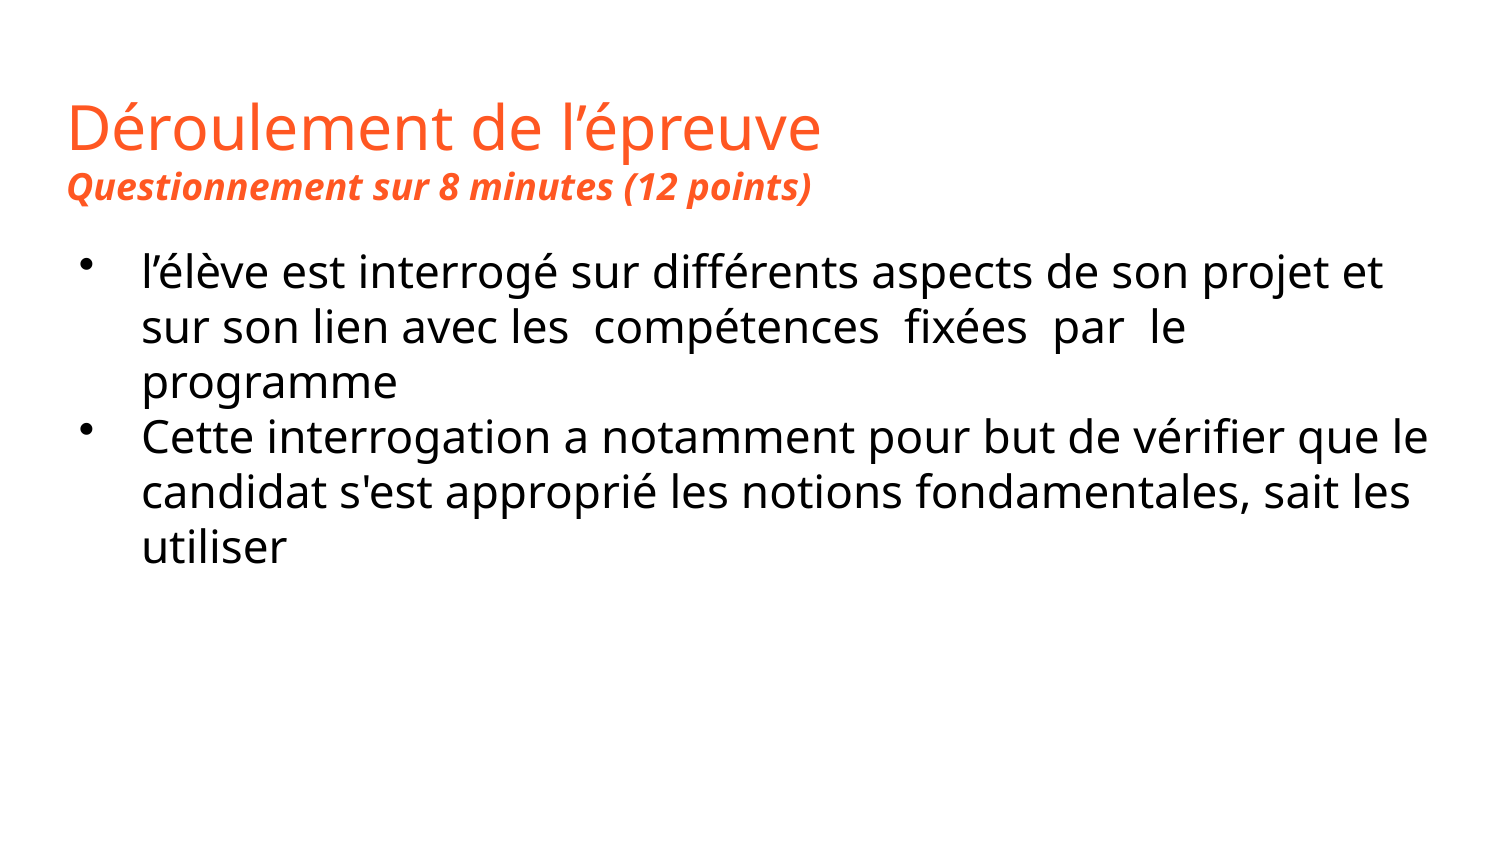

# Déroulement de l’épreuve Questionnement sur 8 minutes (12 points)
l’élève est interrogé sur différents aspects de son projet et sur son lien avec les compétences fixées par le programme
Cette interrogation a notamment pour but de vérifier que le candidat s'est approprié les notions fondamentales, sait les utiliser